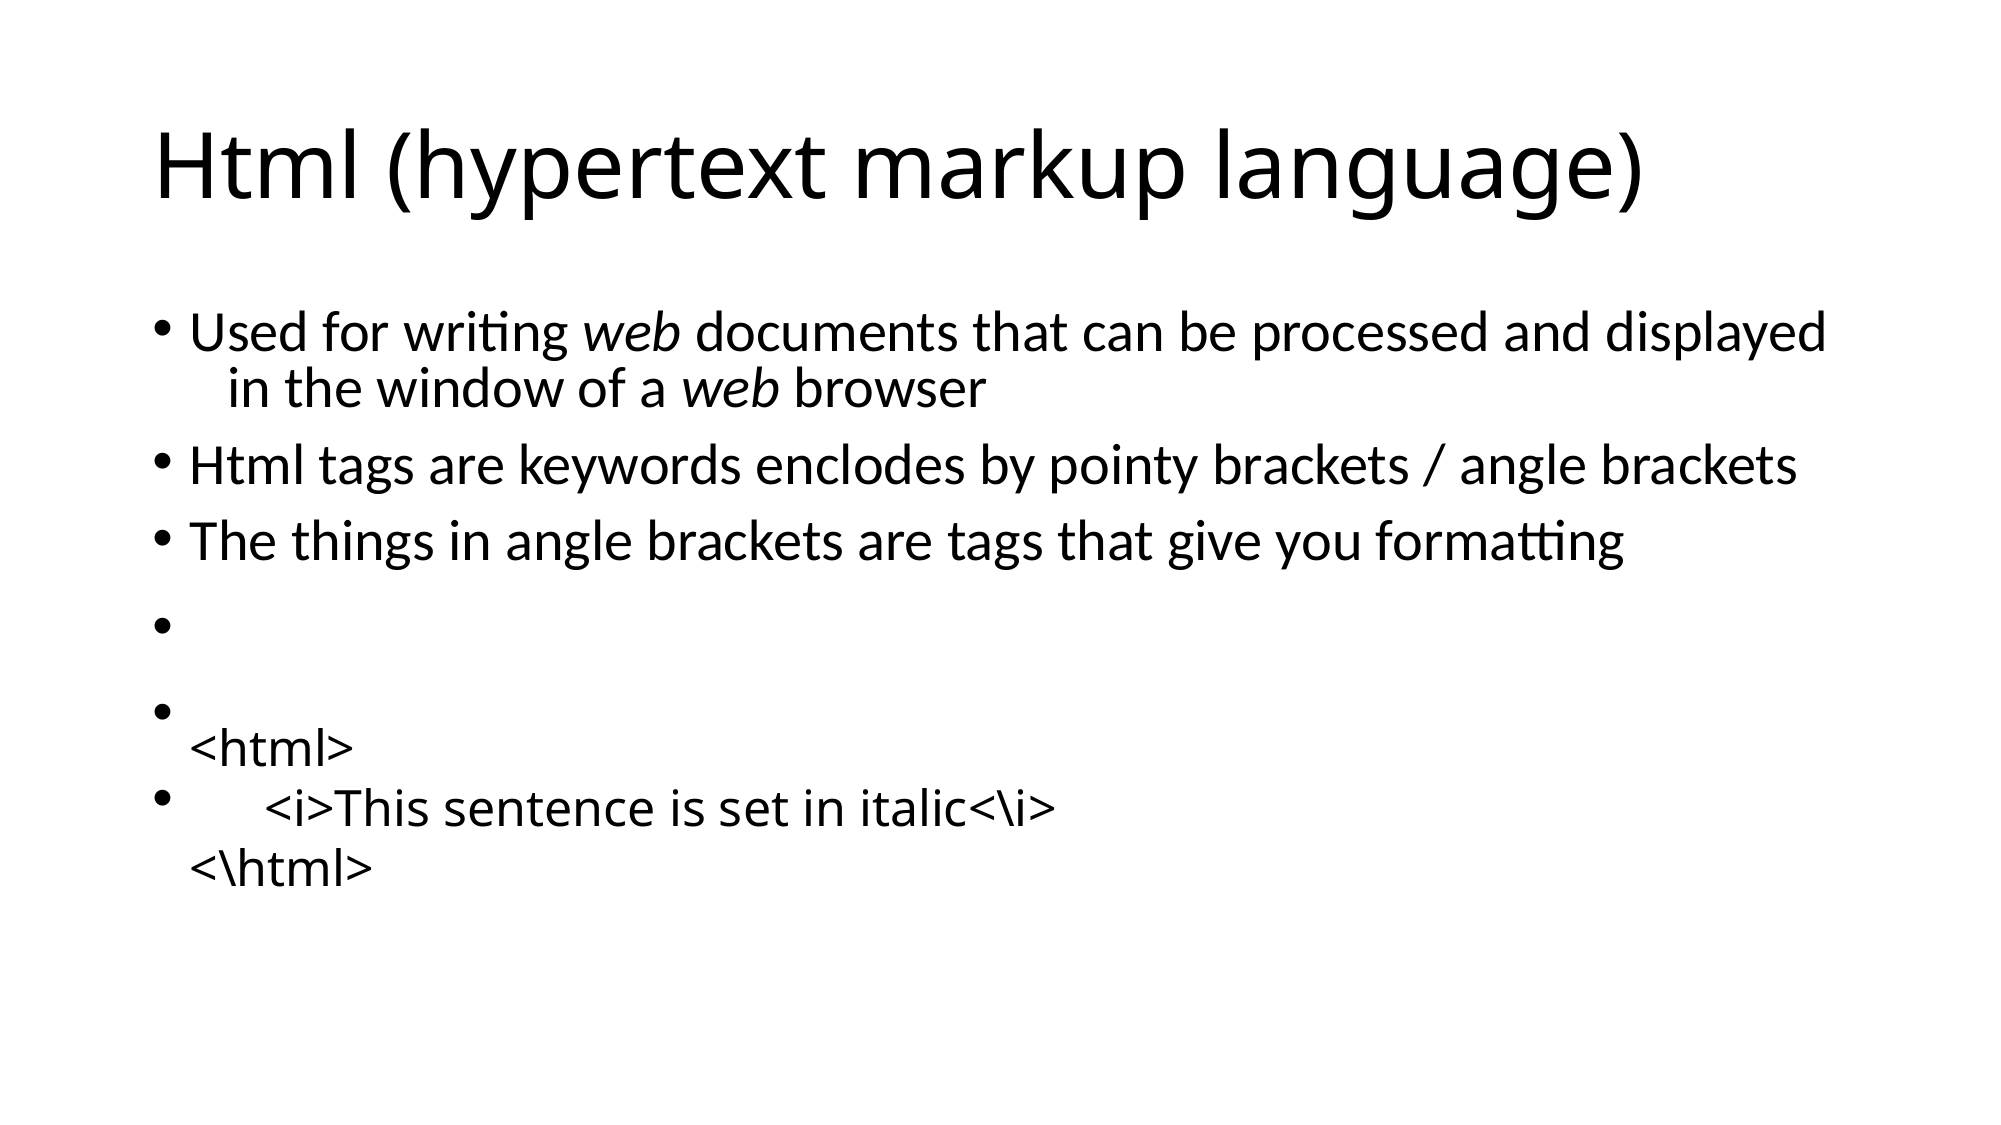

# Html (hypertext markup language)
Used for writing web documents that can be processed and displayed in the window of a web browser
Html tags are keywords enclodes by pointy brackets / angle brackets
The things in angle brackets are tags that give you formatting
<html>
	<i>This sentence is set in italic<\i>
<\html>